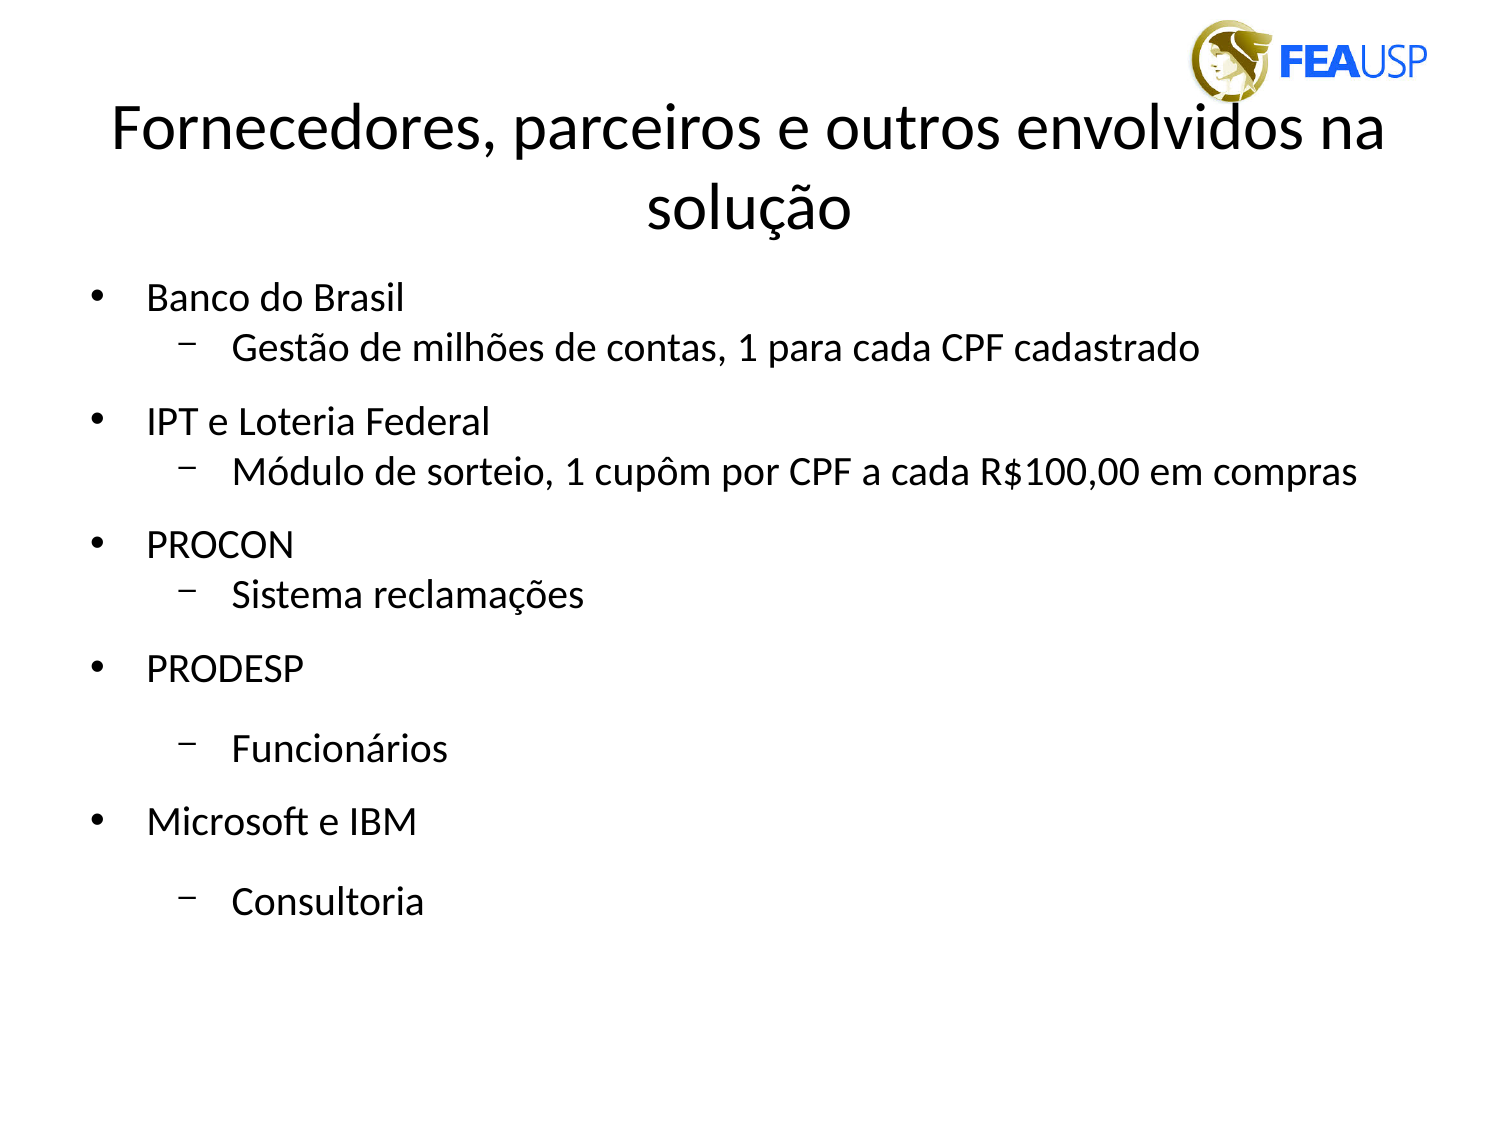

# Fornecedores, parceiros e outros envolvidos na solução
Banco do Brasil
Gestão de milhões de contas, 1 para cada CPF cadastrado
IPT e Loteria Federal
Módulo de sorteio, 1 cupôm por CPF a cada R$100,00 em compras
PROCON
Sistema reclamações
PRODESP
Funcionários
Microsoft e IBM
Consultoria